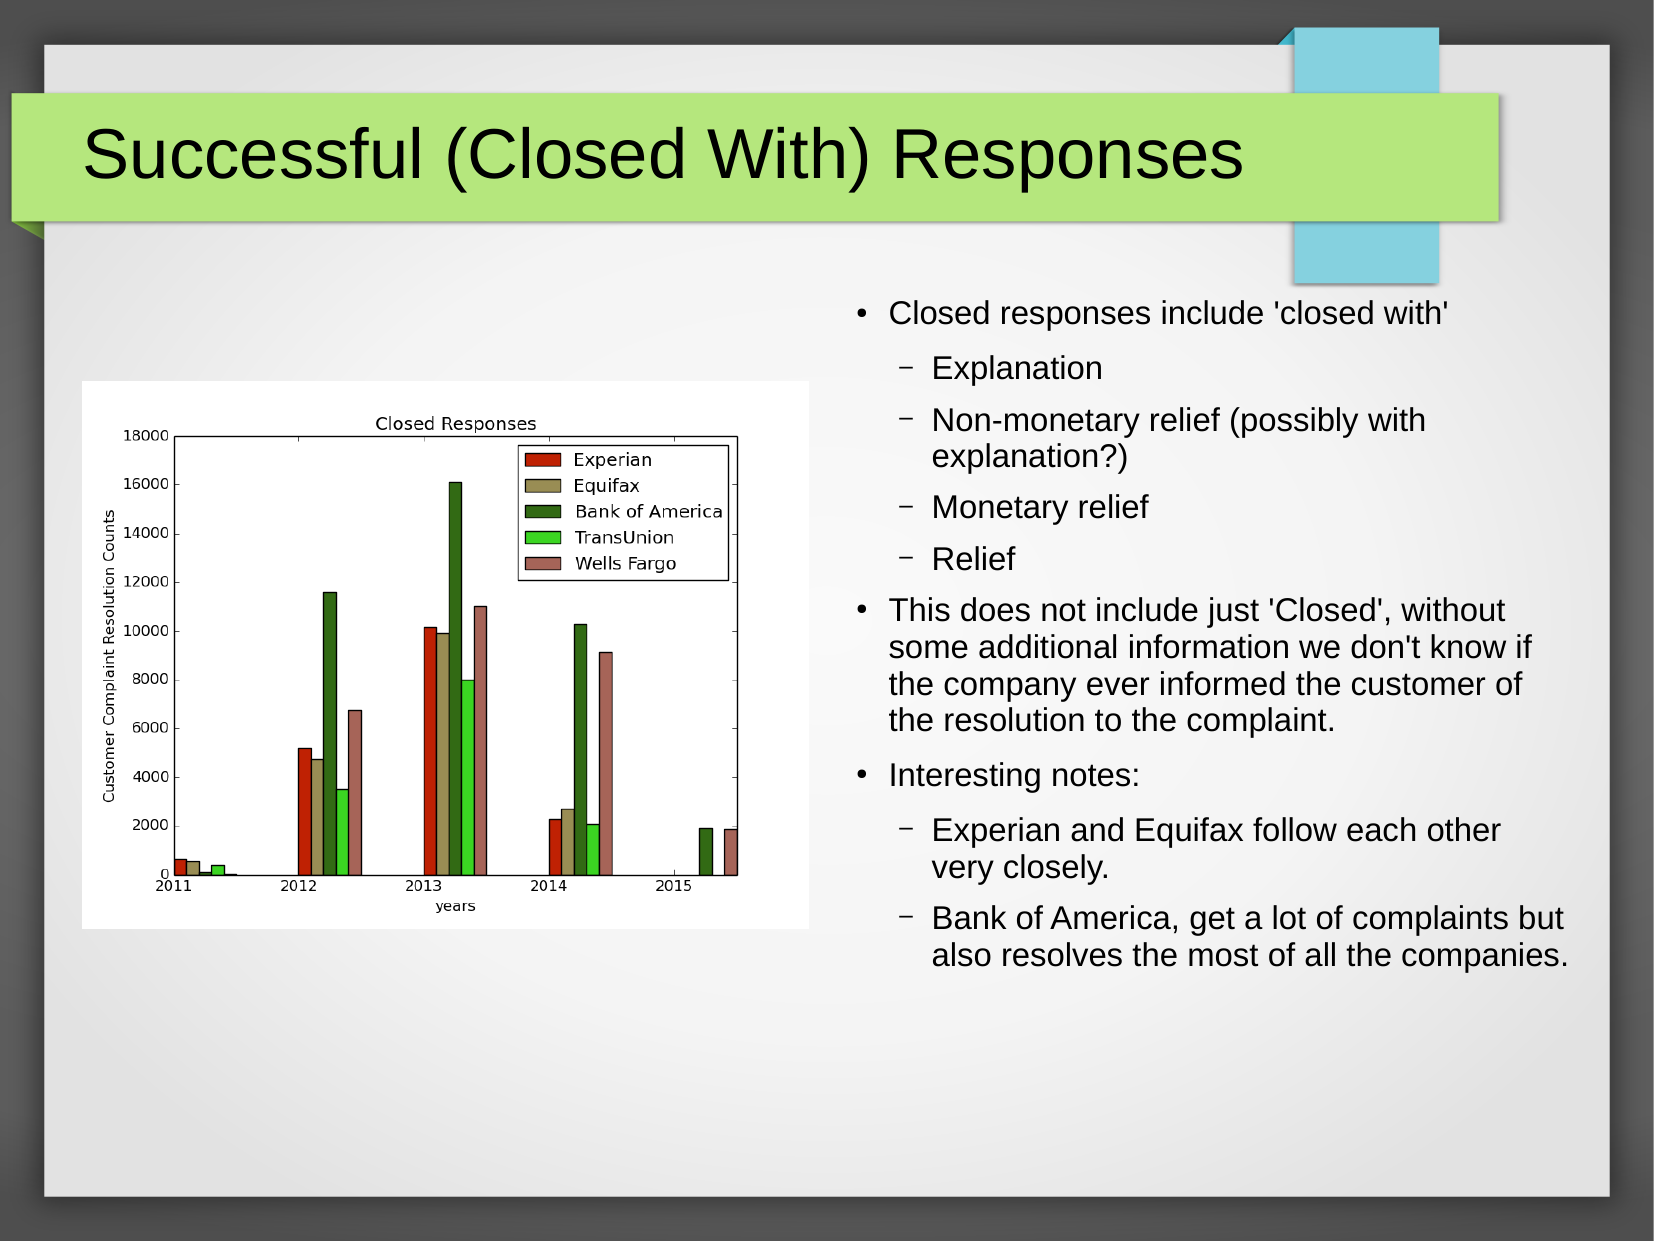

# Successful (Closed With) Responses
Closed responses include 'closed with'
Explanation
Non-monetary relief (possibly with explanation?)
Monetary relief
Relief
This does not include just 'Closed', without some additional information we don't know if the company ever informed the customer of the resolution to the complaint.
Interesting notes:
Experian and Equifax follow each other very closely.
Bank of America, get a lot of complaints but also resolves the most of all the companies.